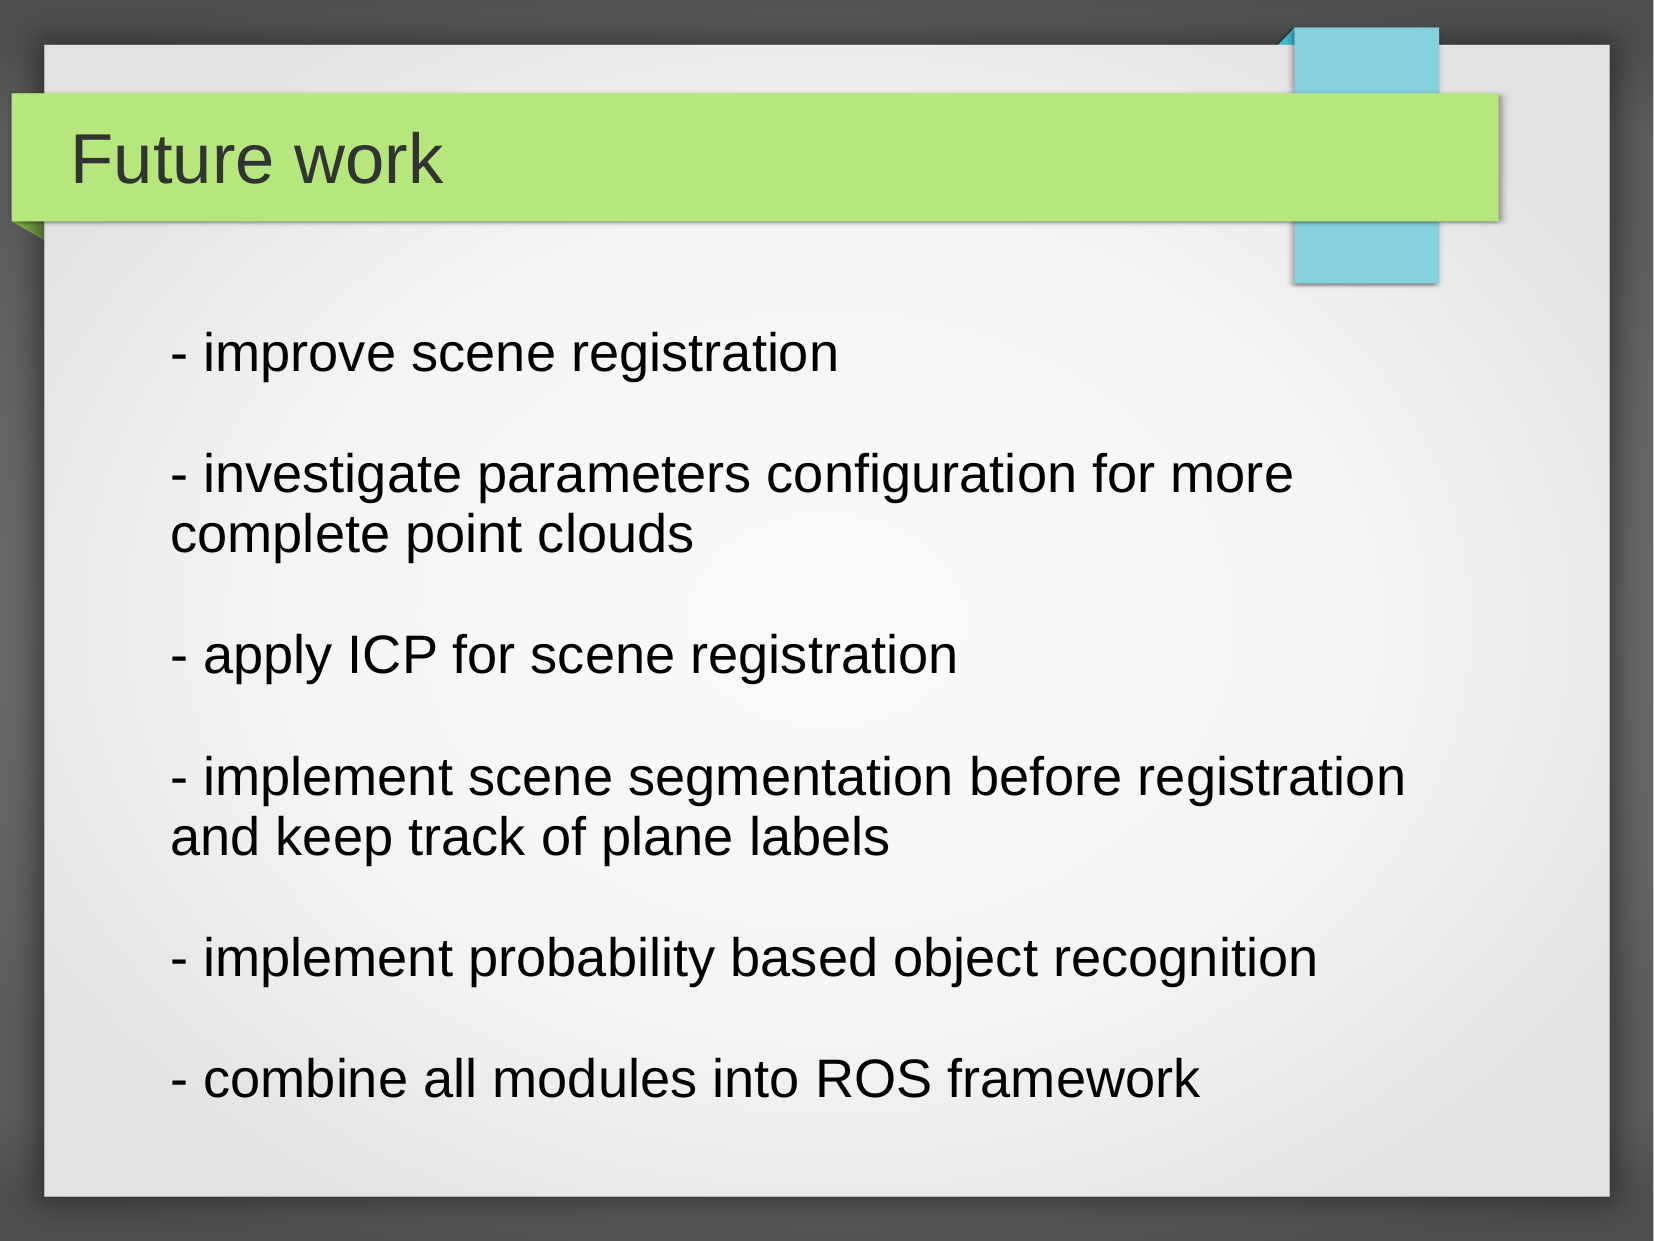

# Future work
- improve scene registration
- investigate parameters configuration for more complete point clouds
- apply ICP for scene registration
- implement scene segmentation before registration and keep track of plane labels
- implement probability based object recognition
- combine all modules into ROS framework